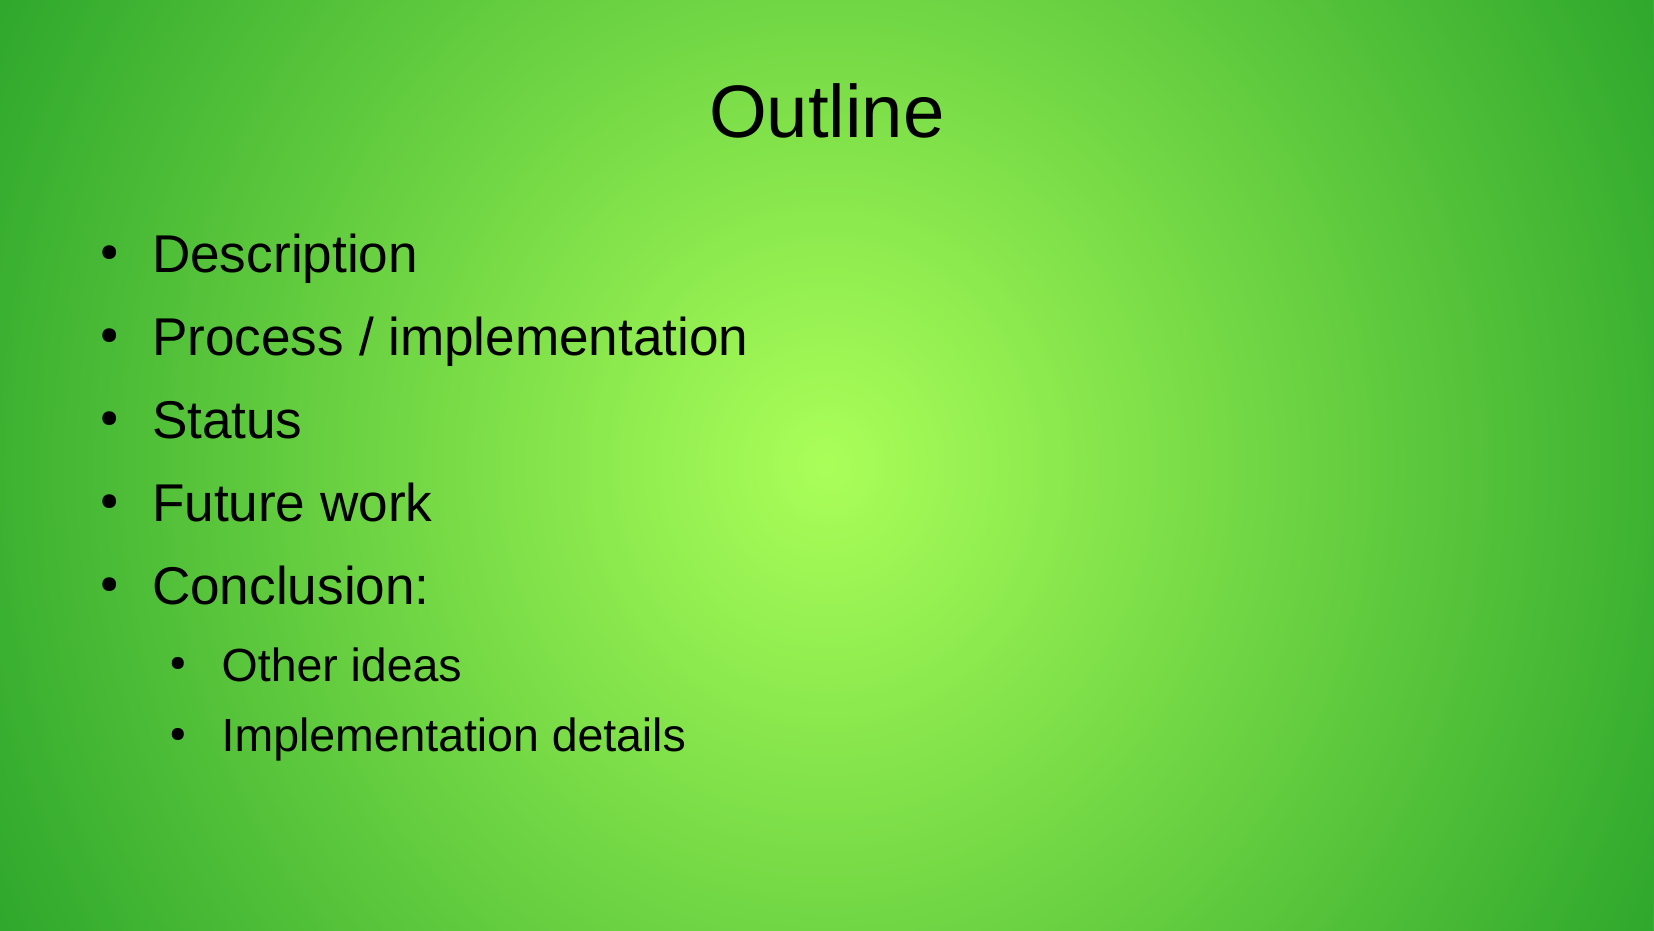

# Outline
Description
Process / implementation
Status
Future work
Conclusion:
Other ideas
Implementation details